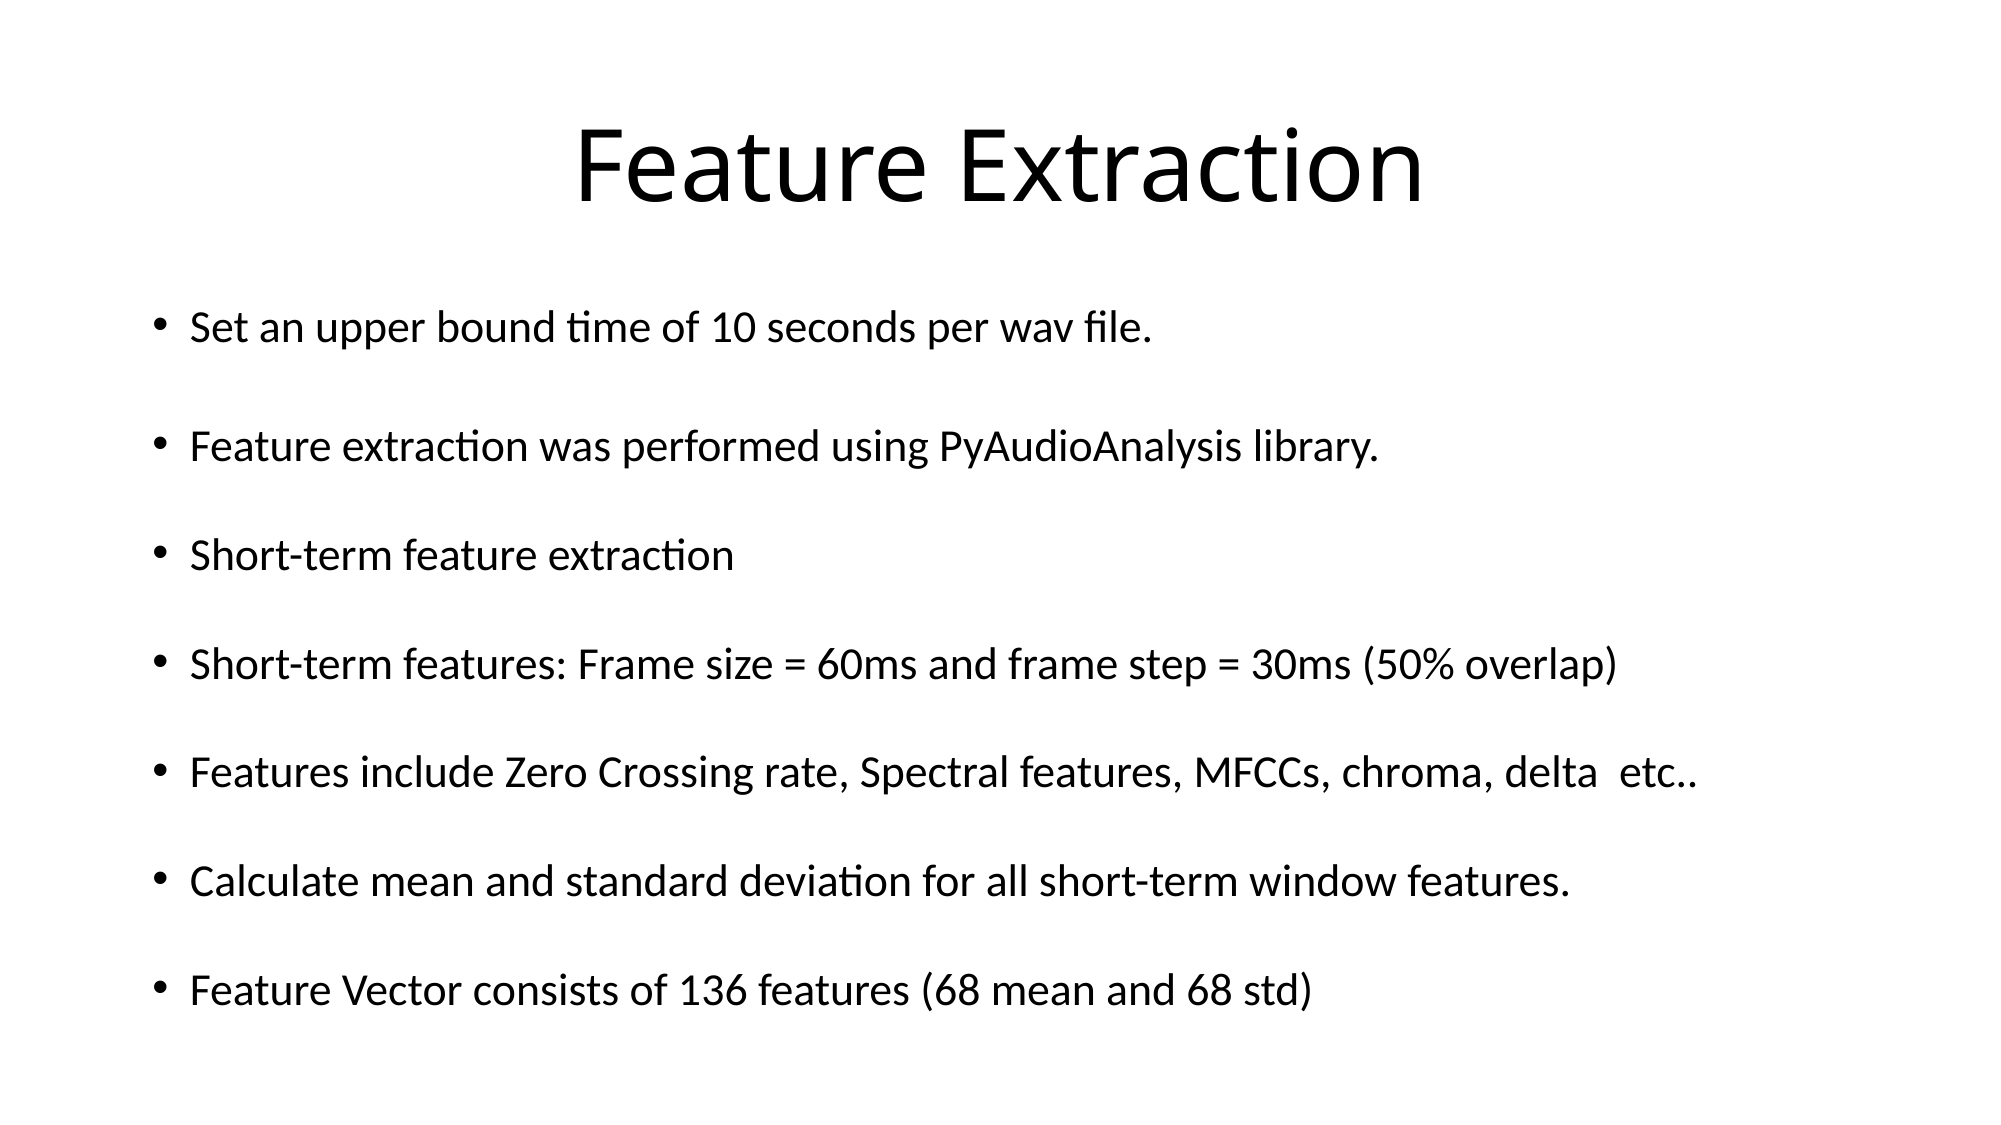

# Feature Extraction
Set an upper bound time of 10 seconds per wav file.
Feature extraction was performed using PyAudioAnalysis library.
Short-term feature extraction
Short-term features: Frame size = 60ms and frame step = 30ms (50% overlap)
Features include Zero Crossing rate, Spectral features, MFCCs, chroma, delta etc..
Calculate mean and standard deviation for all short-term window features.
Feature Vector consists of 136 features (68 mean and 68 std)